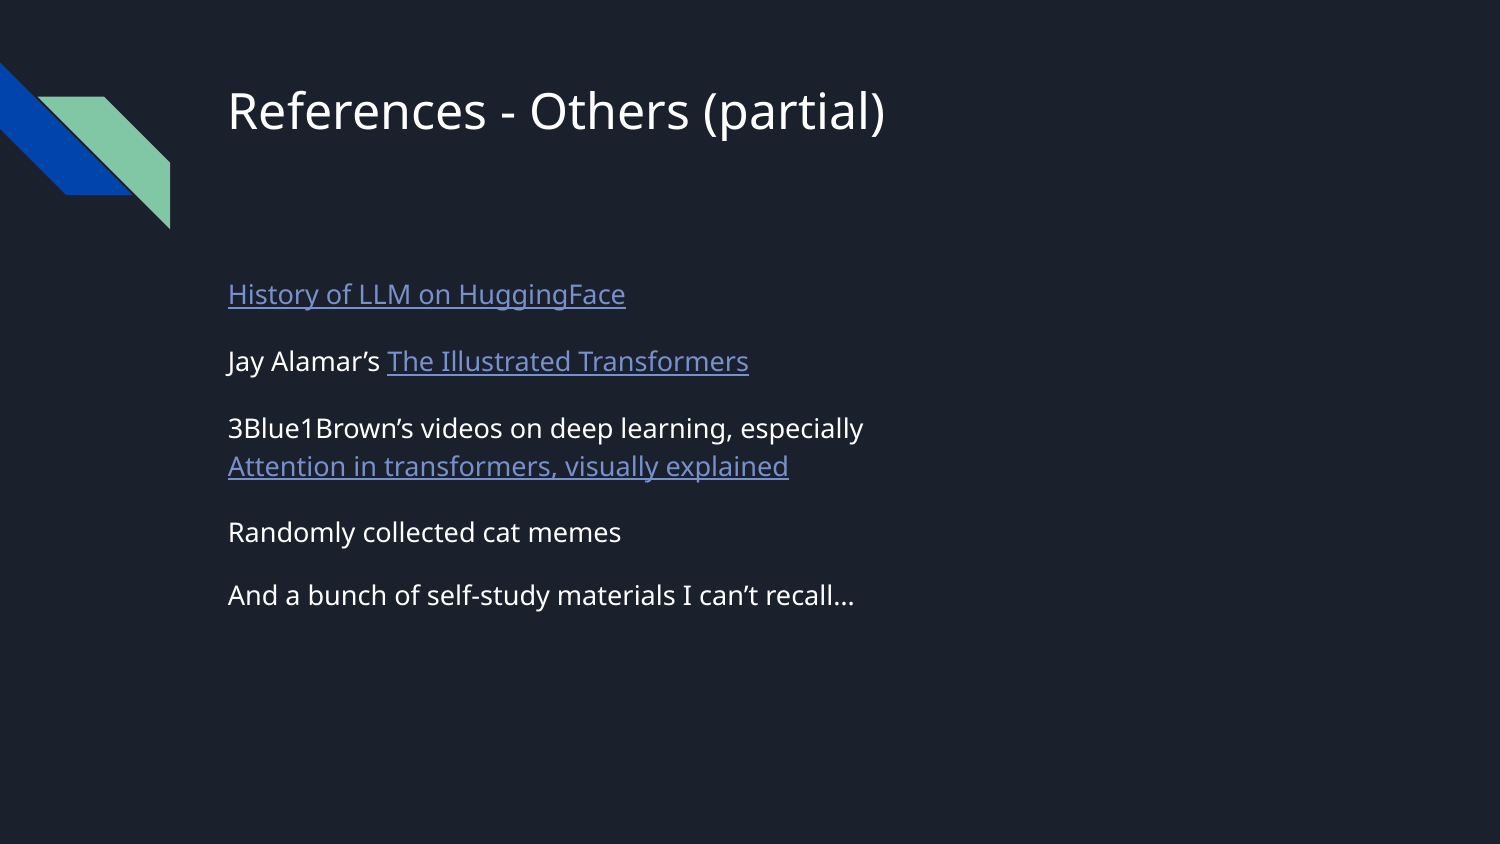

# References - Others (partial)
History of LLM on HuggingFace
Jay Alamar’s The Illustrated Transformers
3Blue1Brown’s videos on deep learning, especially Attention in transformers, visually explained
Randomly collected cat memes
And a bunch of self-study materials I can’t recall…